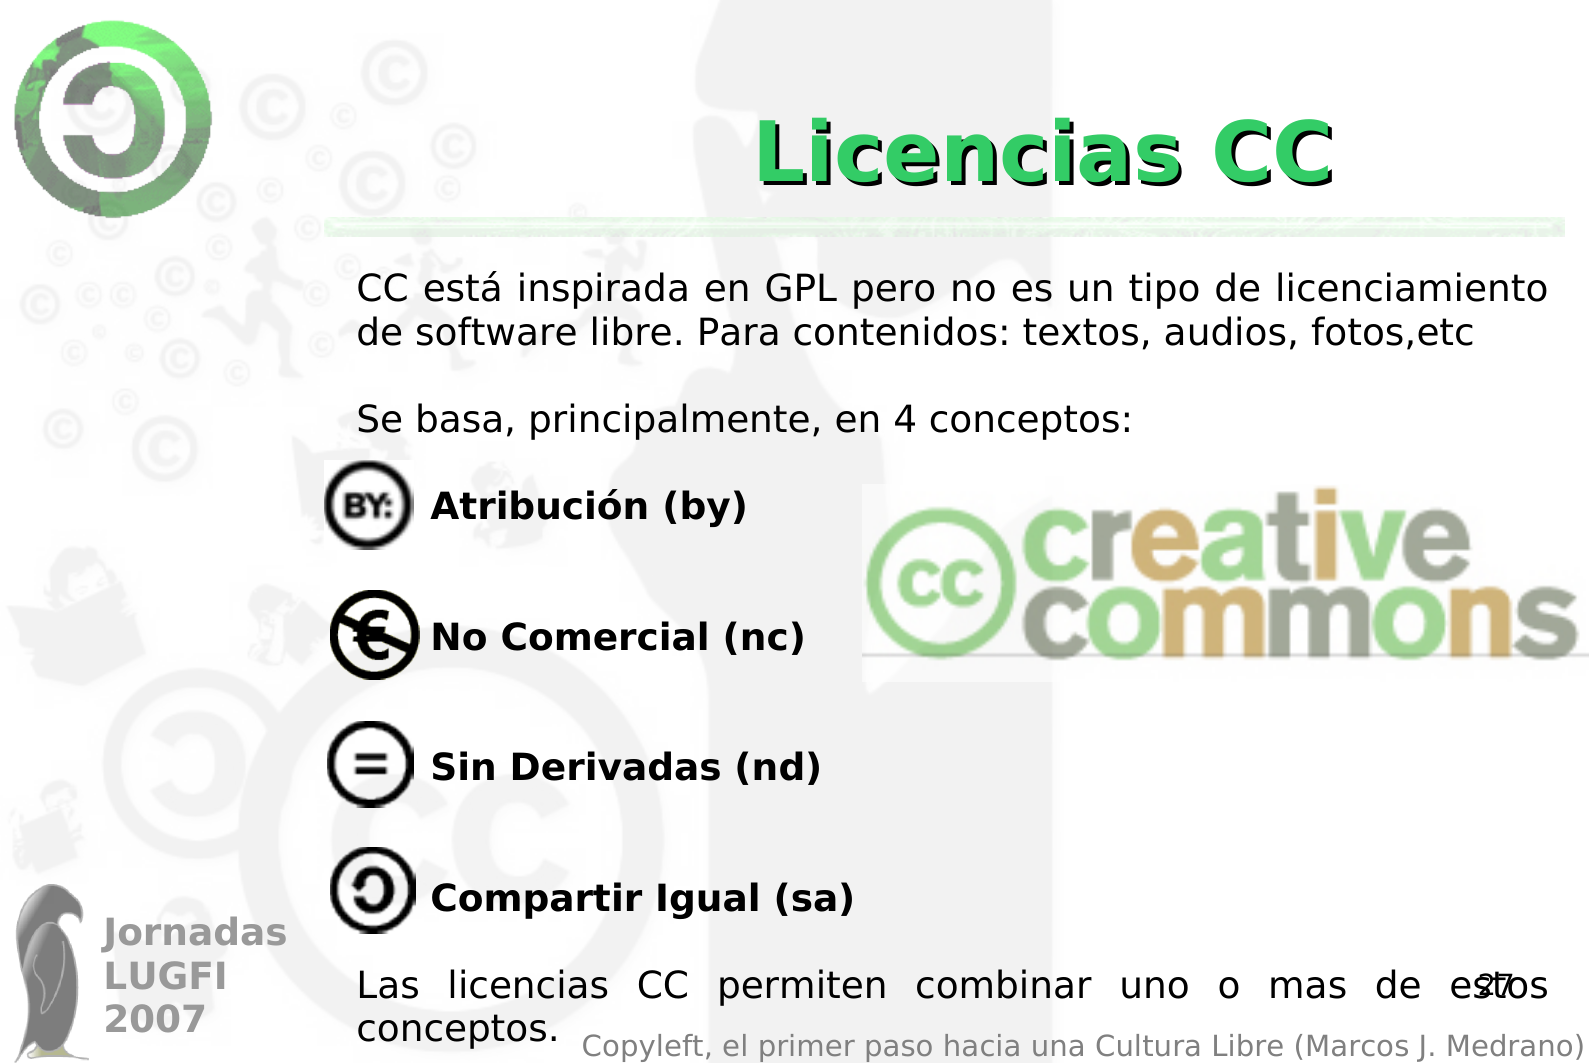

Licencias CC
CC está inspirada en GPL pero no es un tipo de licenciamiento de software libre. Para contenidos: textos, audios, fotos,etc
Se basa, principalmente, en 4 conceptos:
	Atribución (by)
	No Comercial (nc)
	Sin Derivadas (nd)
	Compartir Igual (sa)
Las licencias CC permiten combinar uno o mas de estos conceptos.
27